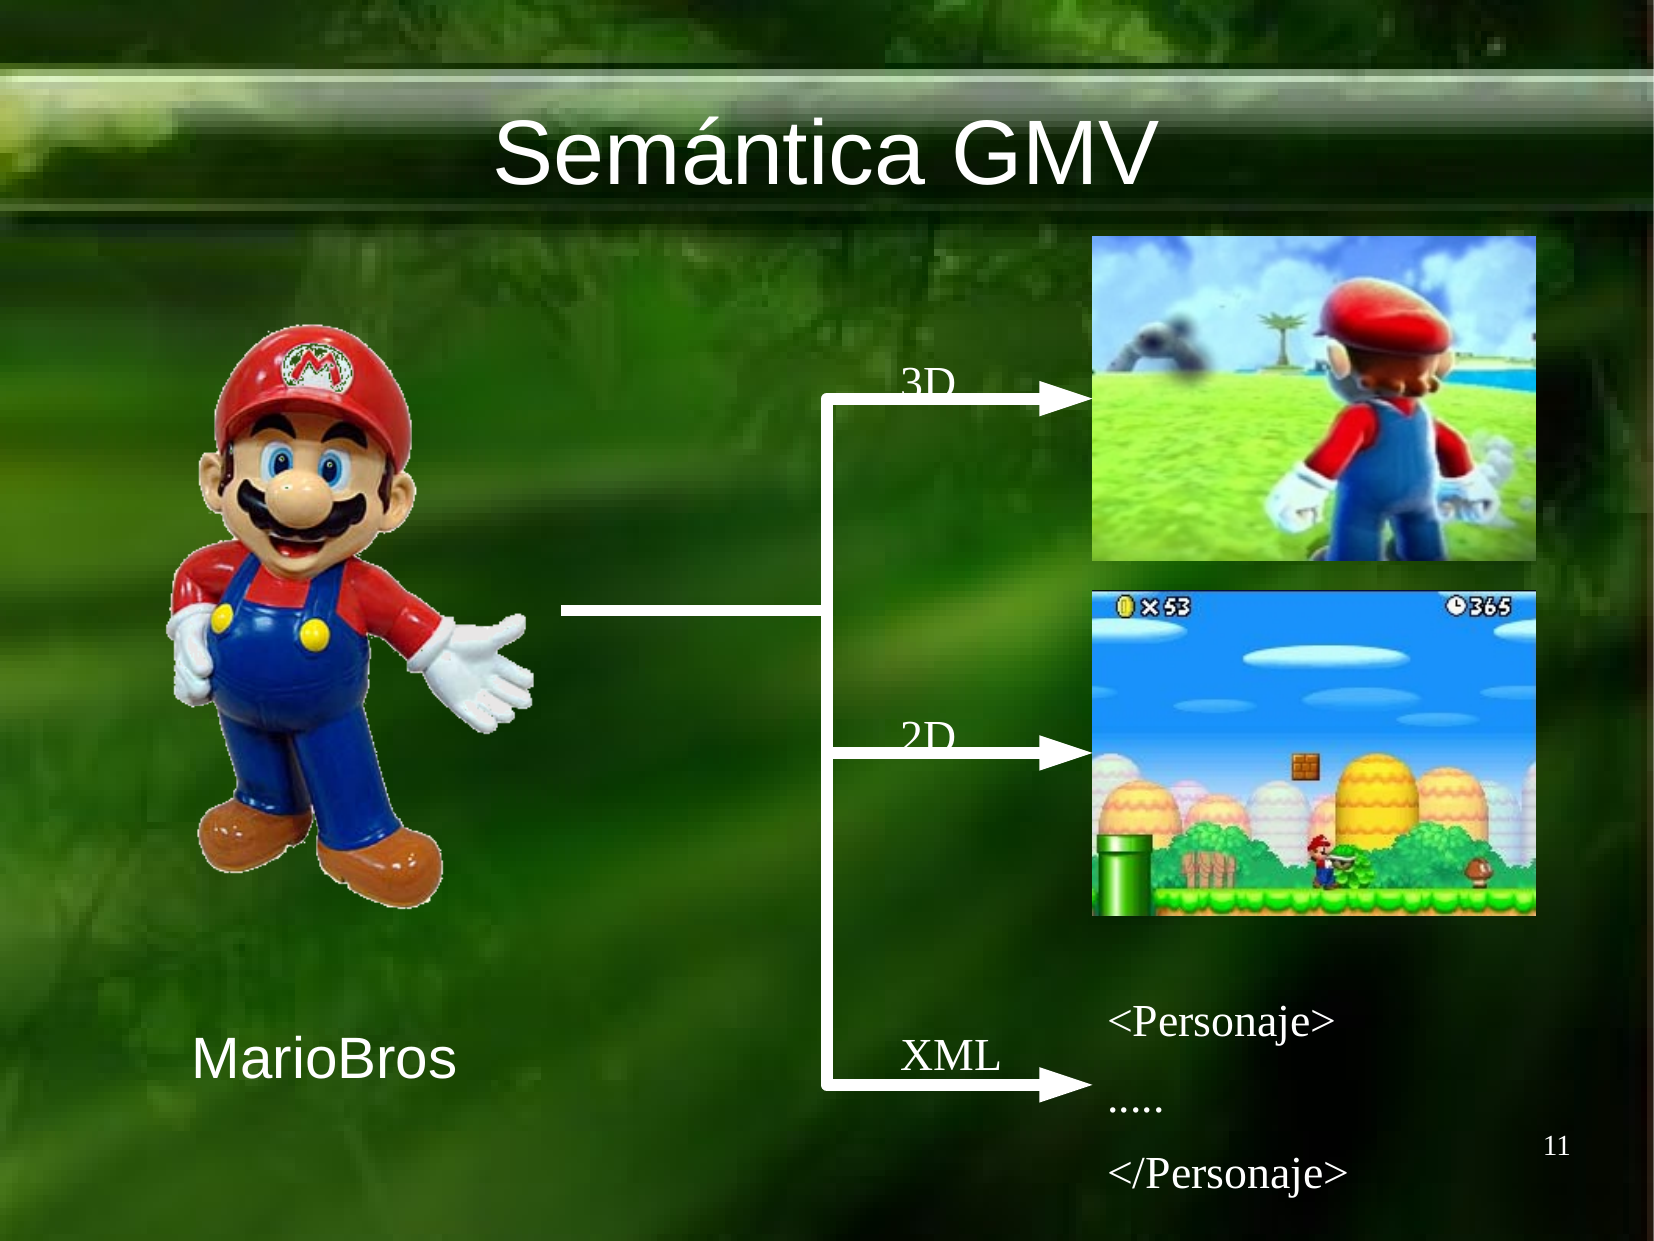

# Semántica GMV
3D
2D
MarioBros
<Personaje>
.....
</Personaje>
XML
11